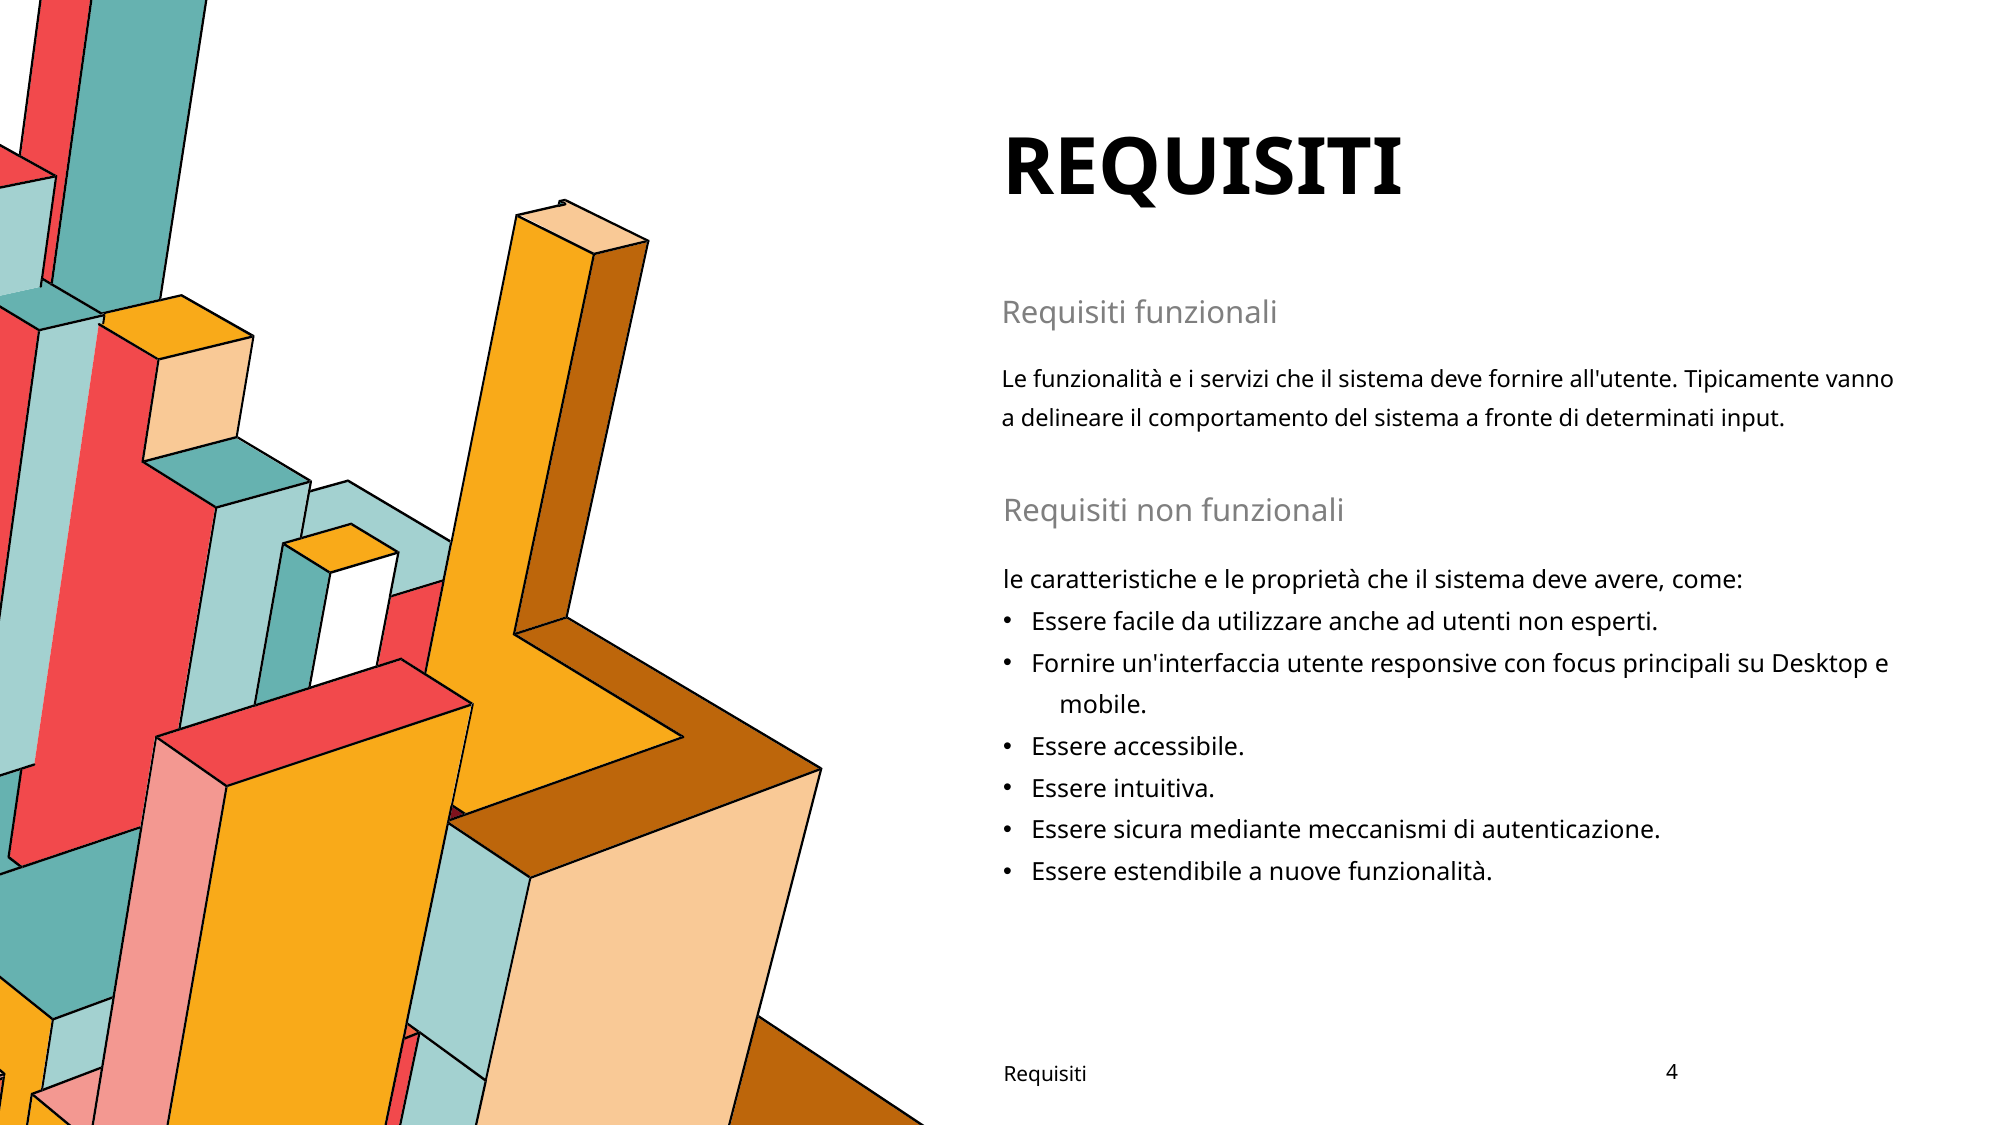

# Requisiti
Requisiti funzionali
Le funzionalità e i servizi che il sistema deve fornire all'utente. Tipicamente vanno a delineare il comportamento del sistema a fronte di determinati input.
Requisiti non funzionali
le caratteristiche e le proprietà che il sistema deve avere, come:
Essere facile da utilizzare anche ad utenti non esperti.
Fornire un'interfaccia utente responsive con focus principali su Desktop e mobile.
Essere accessibile.
Essere intuitiva.
Essere sicura mediante meccanismi di autenticazione.
Essere estendibile a nuove funzionalità.
Requisiti